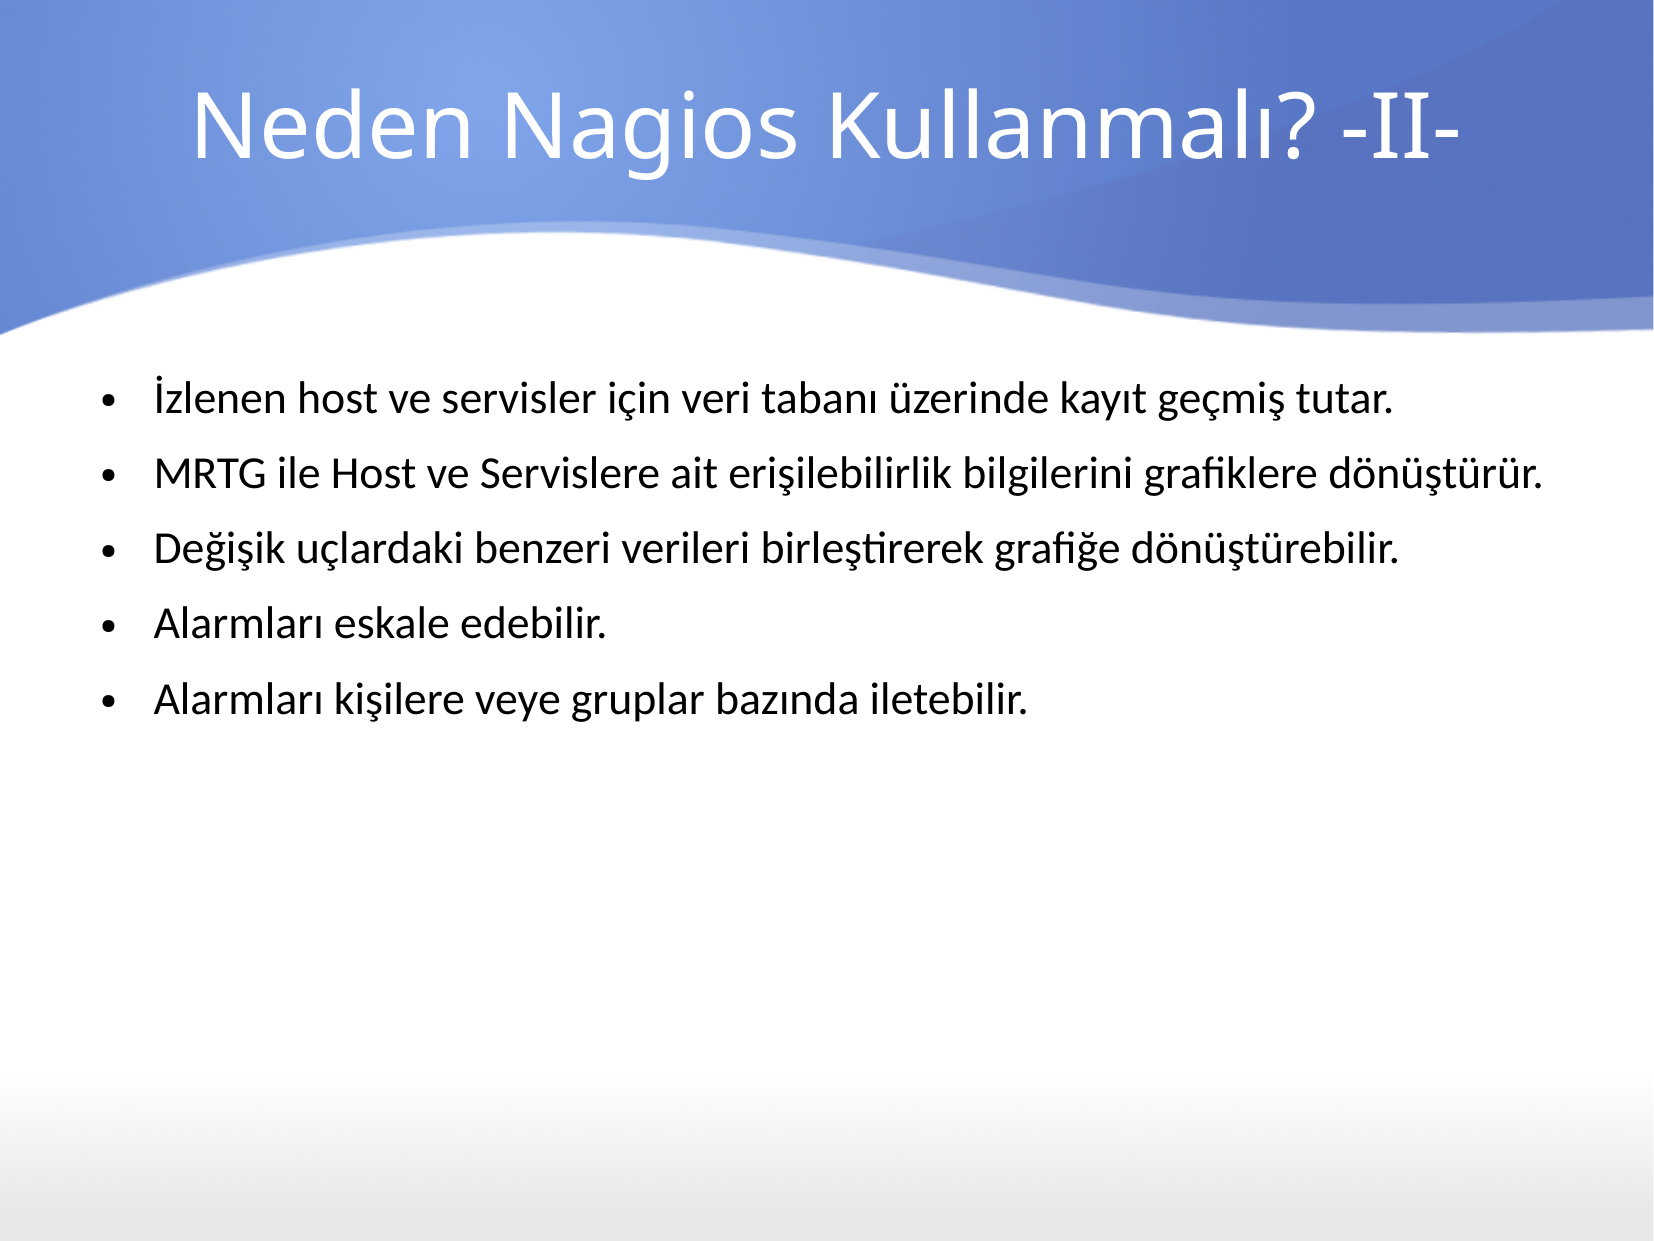

# Neden Nagios Kullanmalı? -II-
İzlenen host ve servisler için veri tabanı üzerinde kayıt geçmiş tutar.
MRTG ile Host ve Servislere ait erişilebilirlik bilgilerini grafiklere dönüştürür.
Değişik uçlardaki benzeri verileri birleştirerek grafiğe dönüştürebilir.
Alarmları eskale edebilir.
Alarmları kişilere veye gruplar bazında iletebilir.